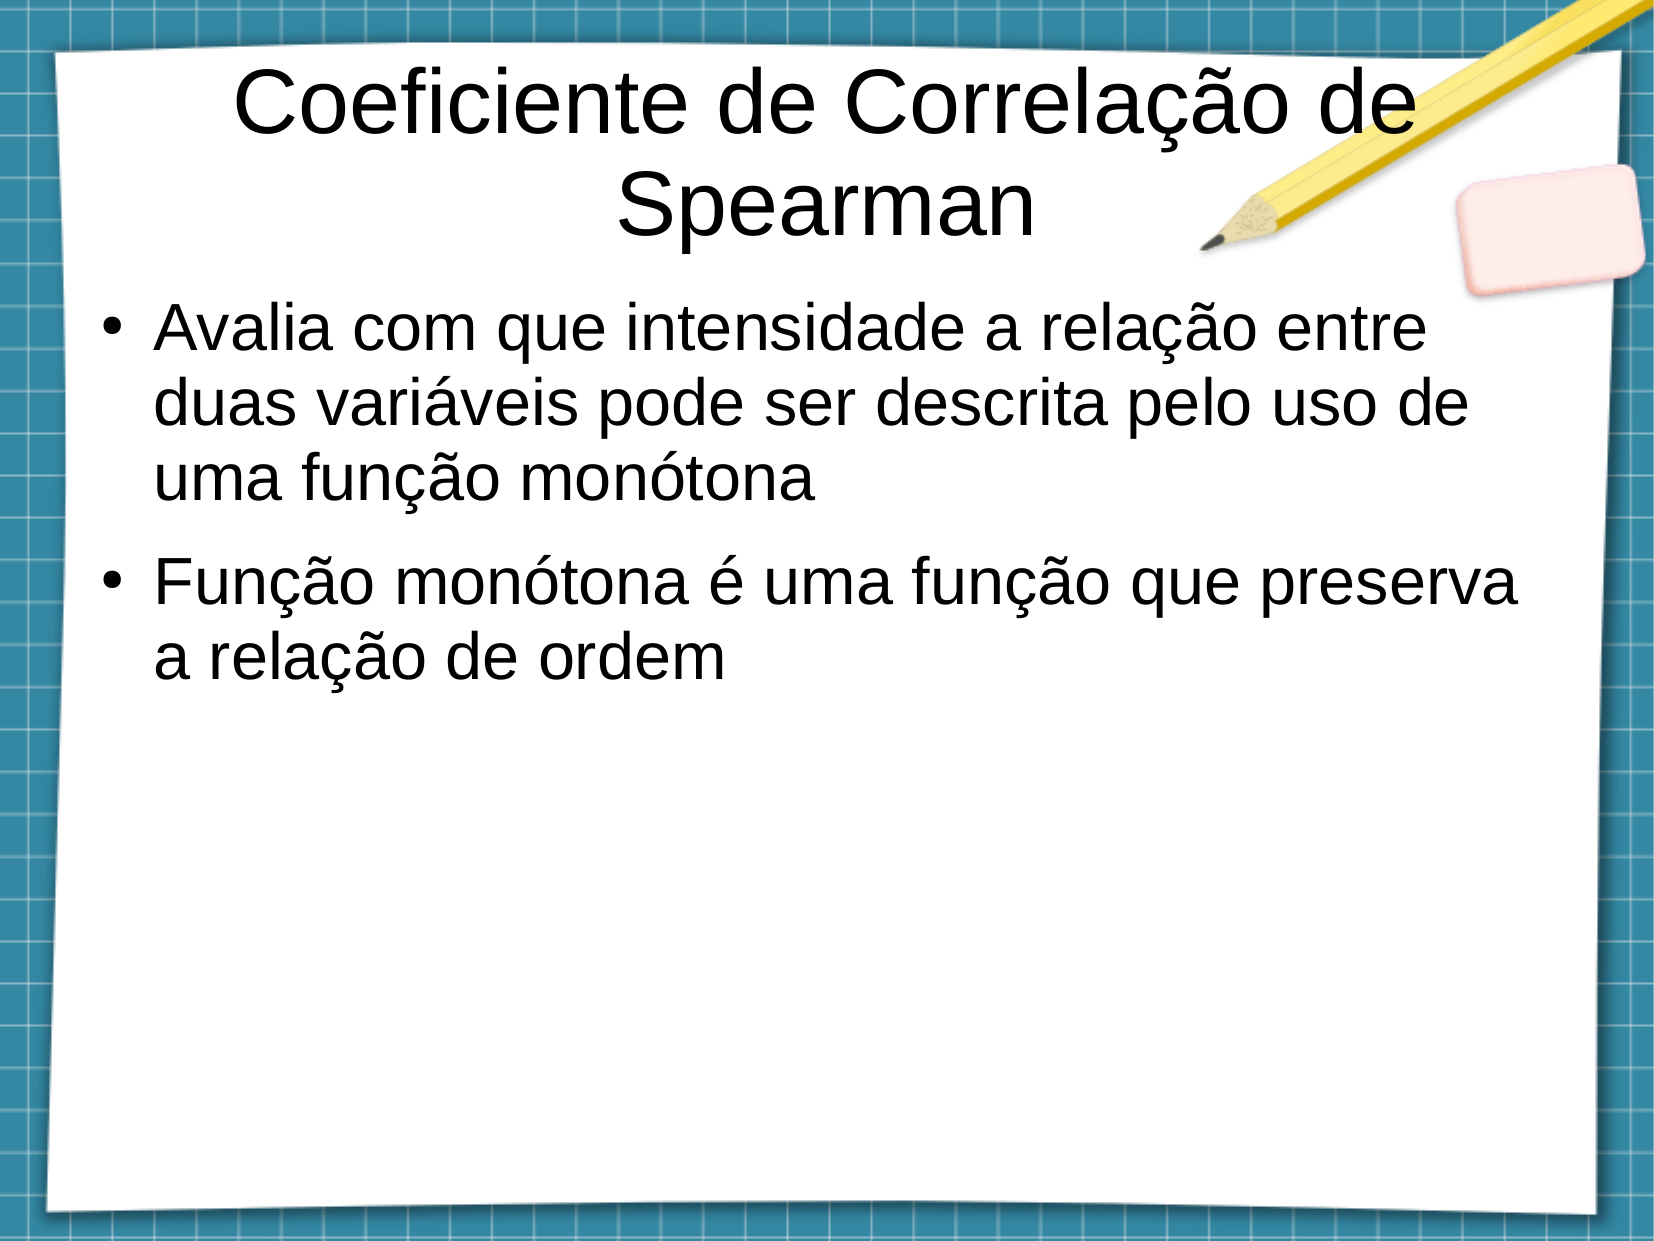

# Coeficiente de Correlação de Spearman
Avalia com que intensidade a relação entre duas variáveis pode ser descrita pelo uso de uma função monótona
Função monótona é uma função que preserva a relação de ordem